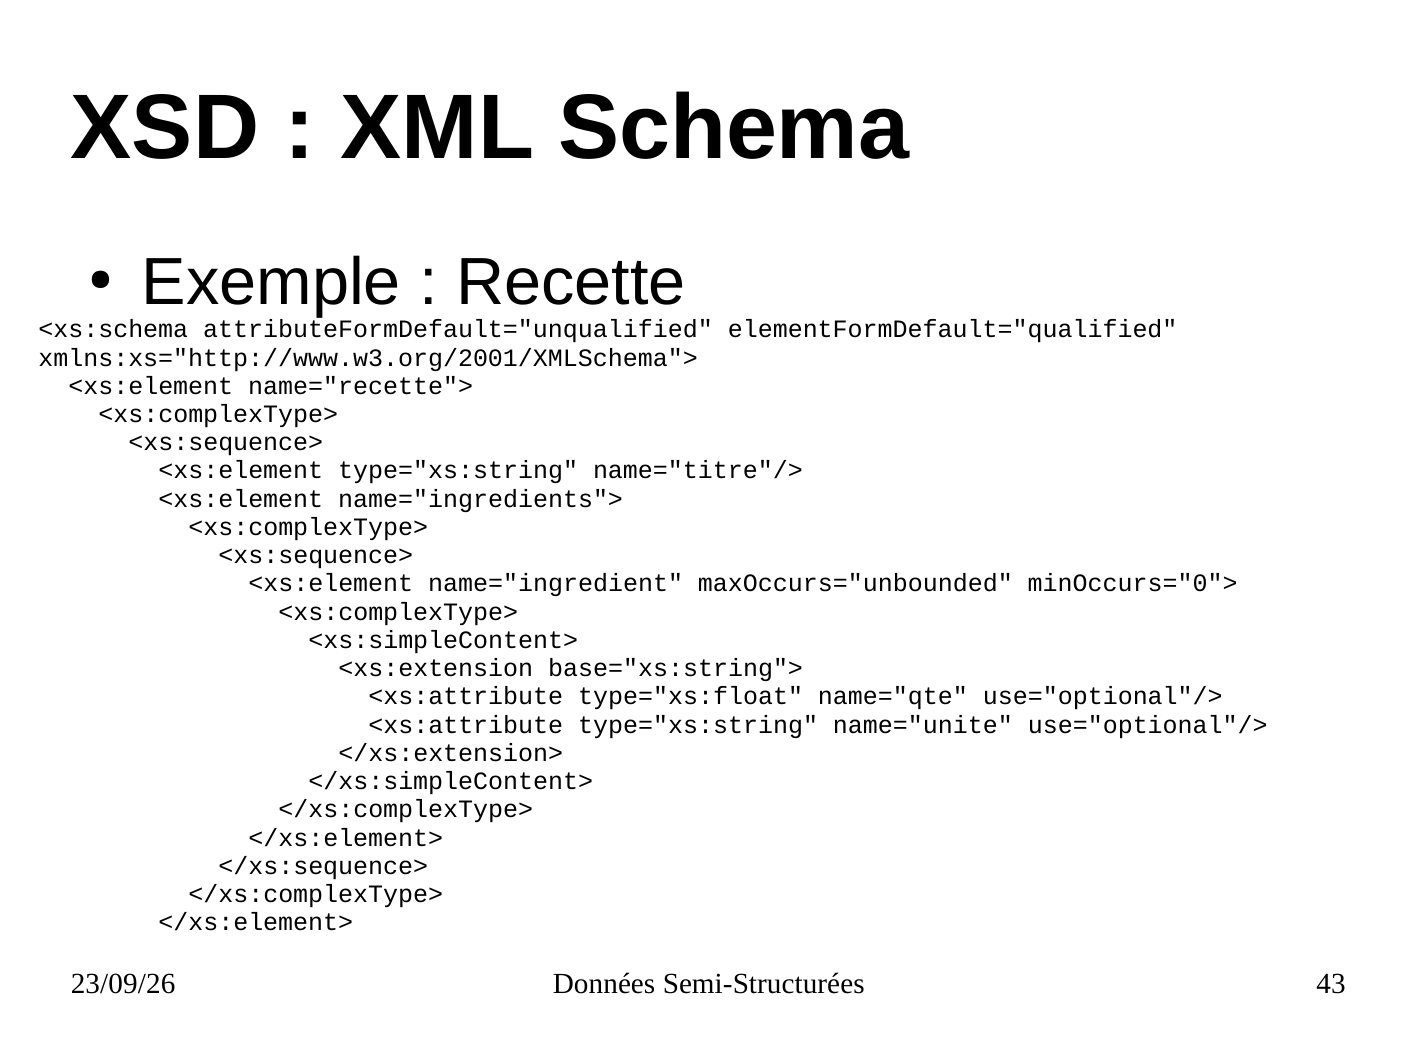

# XSD : XML Schema
Exemple : Recette
<xs:schema attributeFormDefault="unqualified" elementFormDefault="qualified" xmlns:xs="http://www.w3.org/2001/XMLSchema">
 <xs:element name="recette">
 <xs:complexType>
 <xs:sequence>
 <xs:element type="xs:string" name="titre"/>
 <xs:element name="ingredients">
 <xs:complexType>
 <xs:sequence>
 <xs:element name="ingredient" maxOccurs="unbounded" minOccurs="0">
 <xs:complexType>
 <xs:simpleContent>
 <xs:extension base="xs:string">
 <xs:attribute type="xs:float" name="qte" use="optional"/>
 <xs:attribute type="xs:string" name="unite" use="optional"/>
 </xs:extension>
 </xs:simpleContent>
 </xs:complexType>
 </xs:element>
 </xs:sequence>
 </xs:complexType>
 </xs:element>
Données Semi-Structurées
43